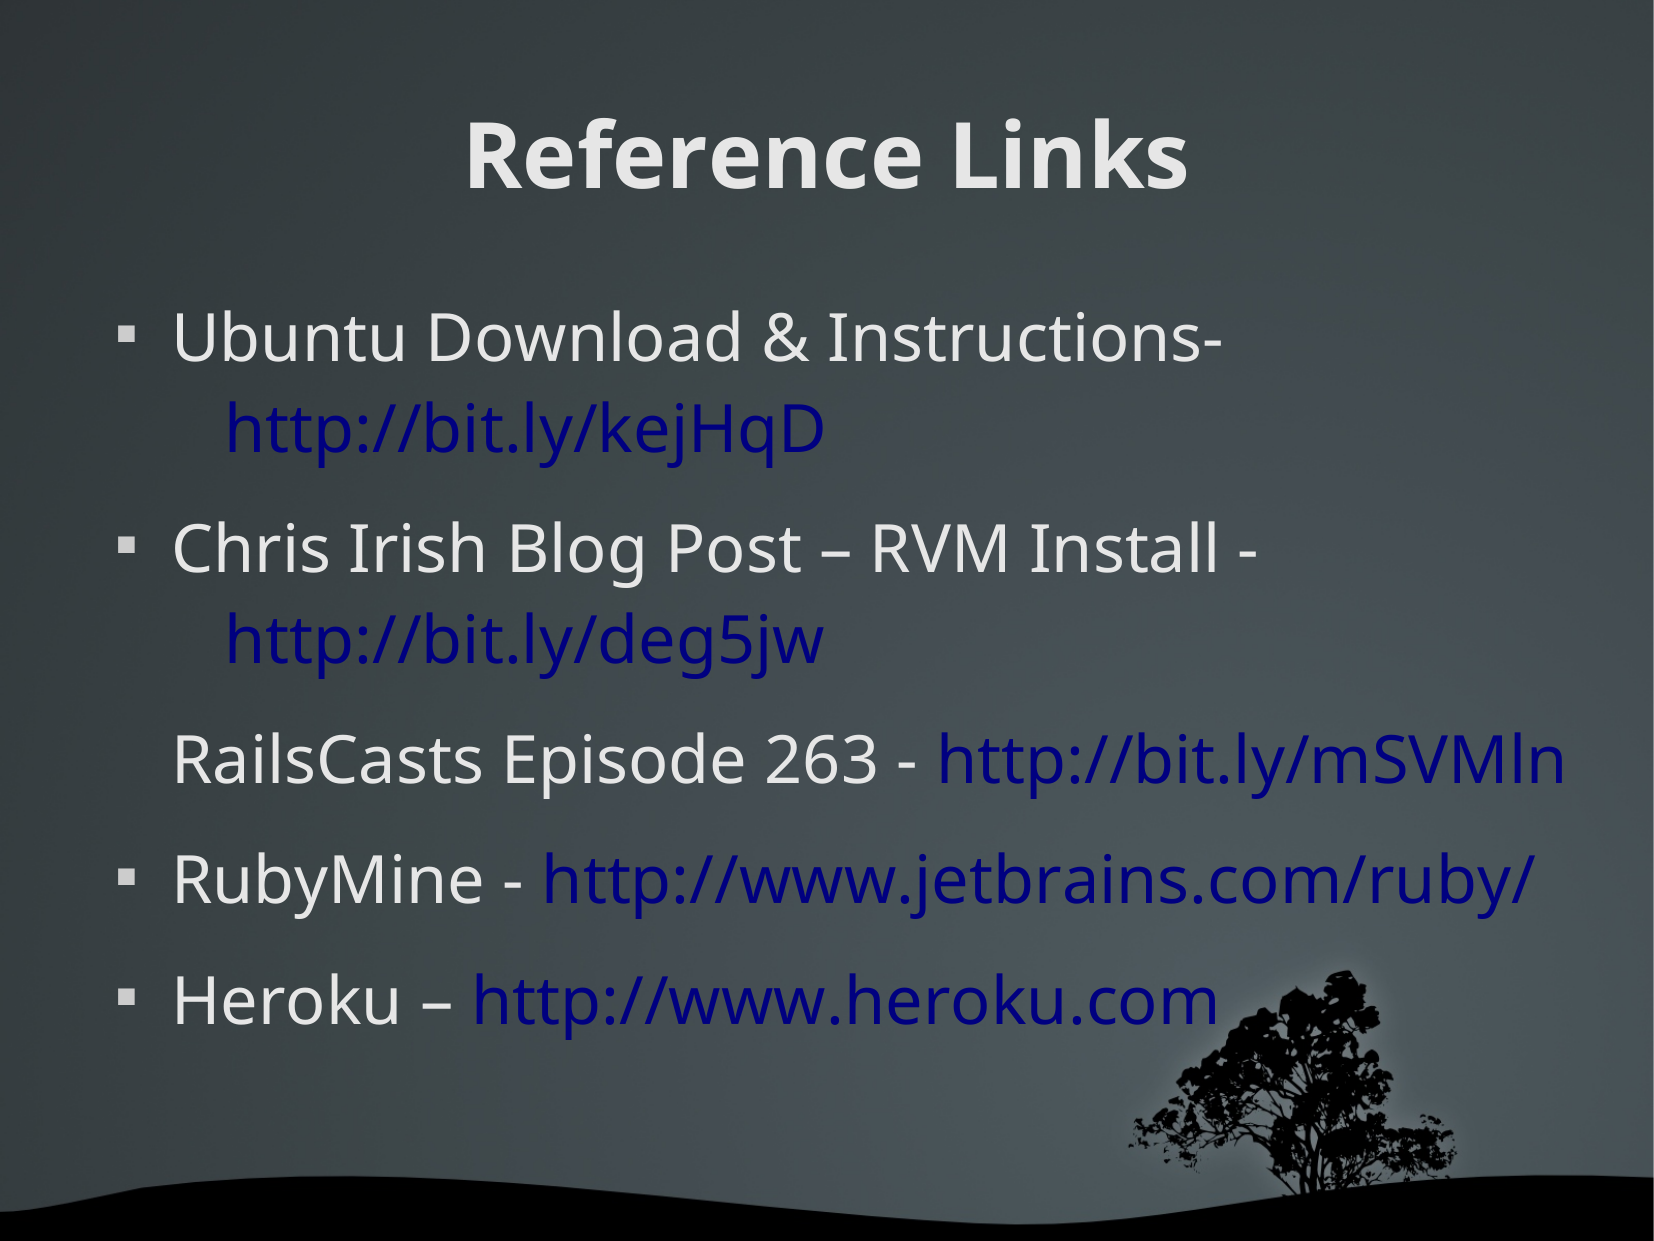

# Reference Links
Ubuntu Download & Instructions- http://bit.ly/kejHqD
Chris Irish Blog Post – RVM Install - http://bit.ly/deg5jw
RailsCasts Episode 263 - http://bit.ly/mSVMln
RubyMine - http://www.jetbrains.com/ruby/
Heroku – http://www.heroku.com